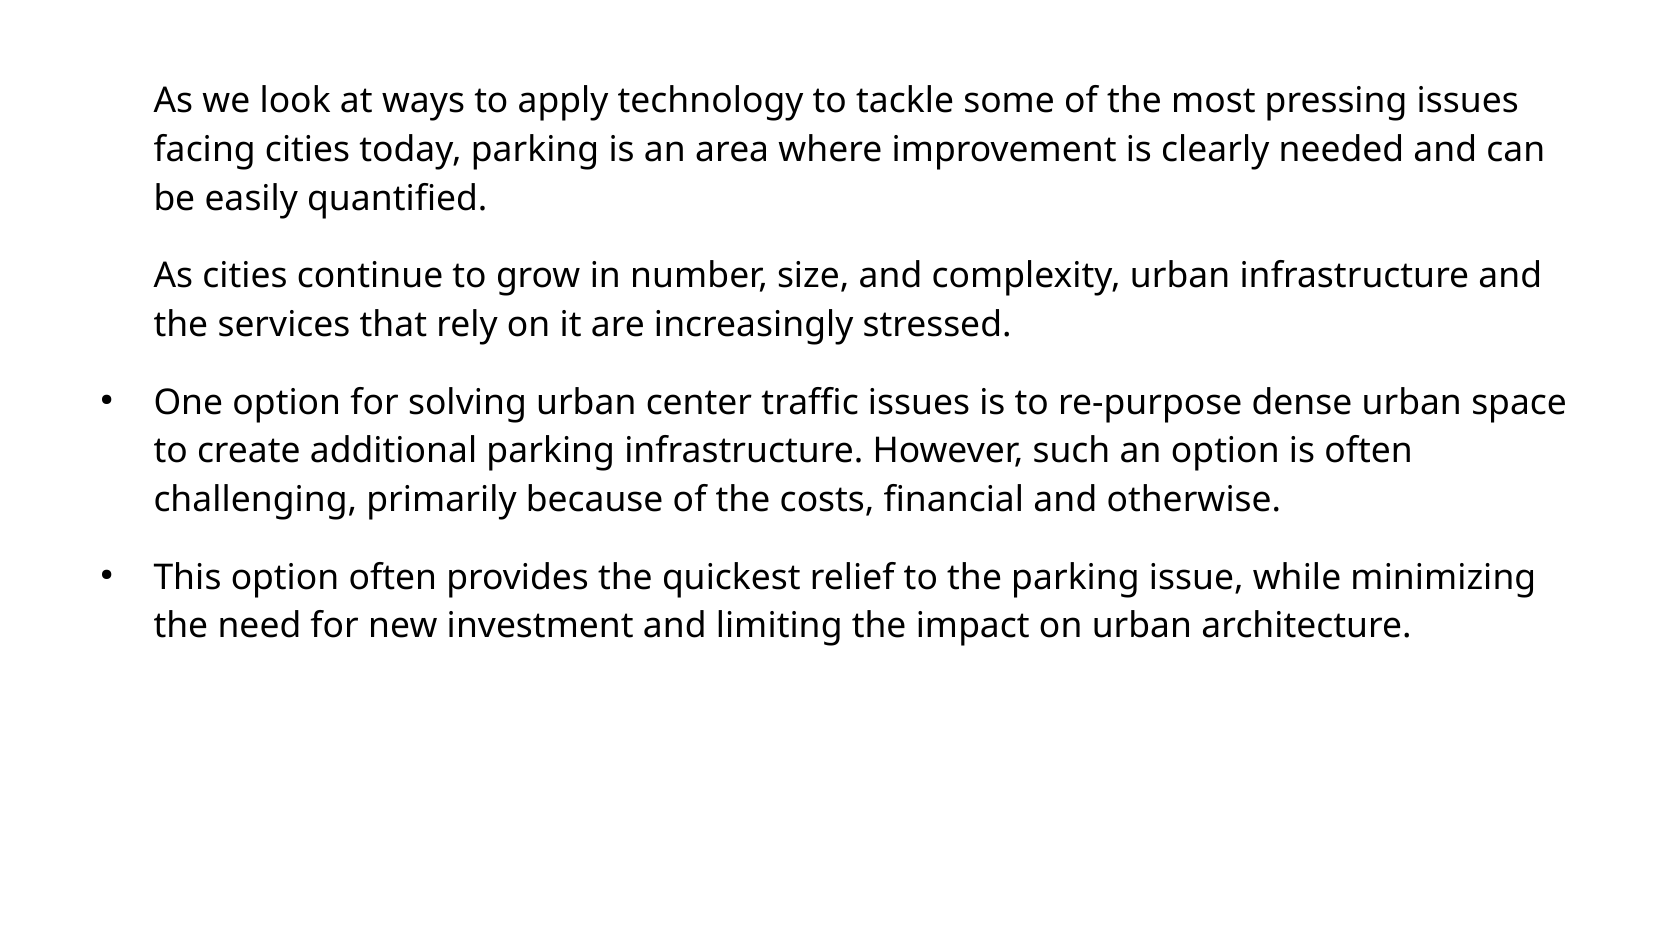

# As we look at ways to apply technology to tackle some of the most pressing issues facing cities today, parking is an area where improvement is clearly needed and can be easily quantified.
As cities continue to grow in number, size, and complexity, urban infrastructure and the services that rely on it are increasingly stressed.
One option for solving urban center traffic issues is to re-purpose dense urban space to create additional parking infrastructure. However, such an option is often challenging, primarily because of the costs, financial and otherwise.
This option often provides the quickest relief to the parking issue, while minimizing the need for new investment and limiting the impact on urban architecture.